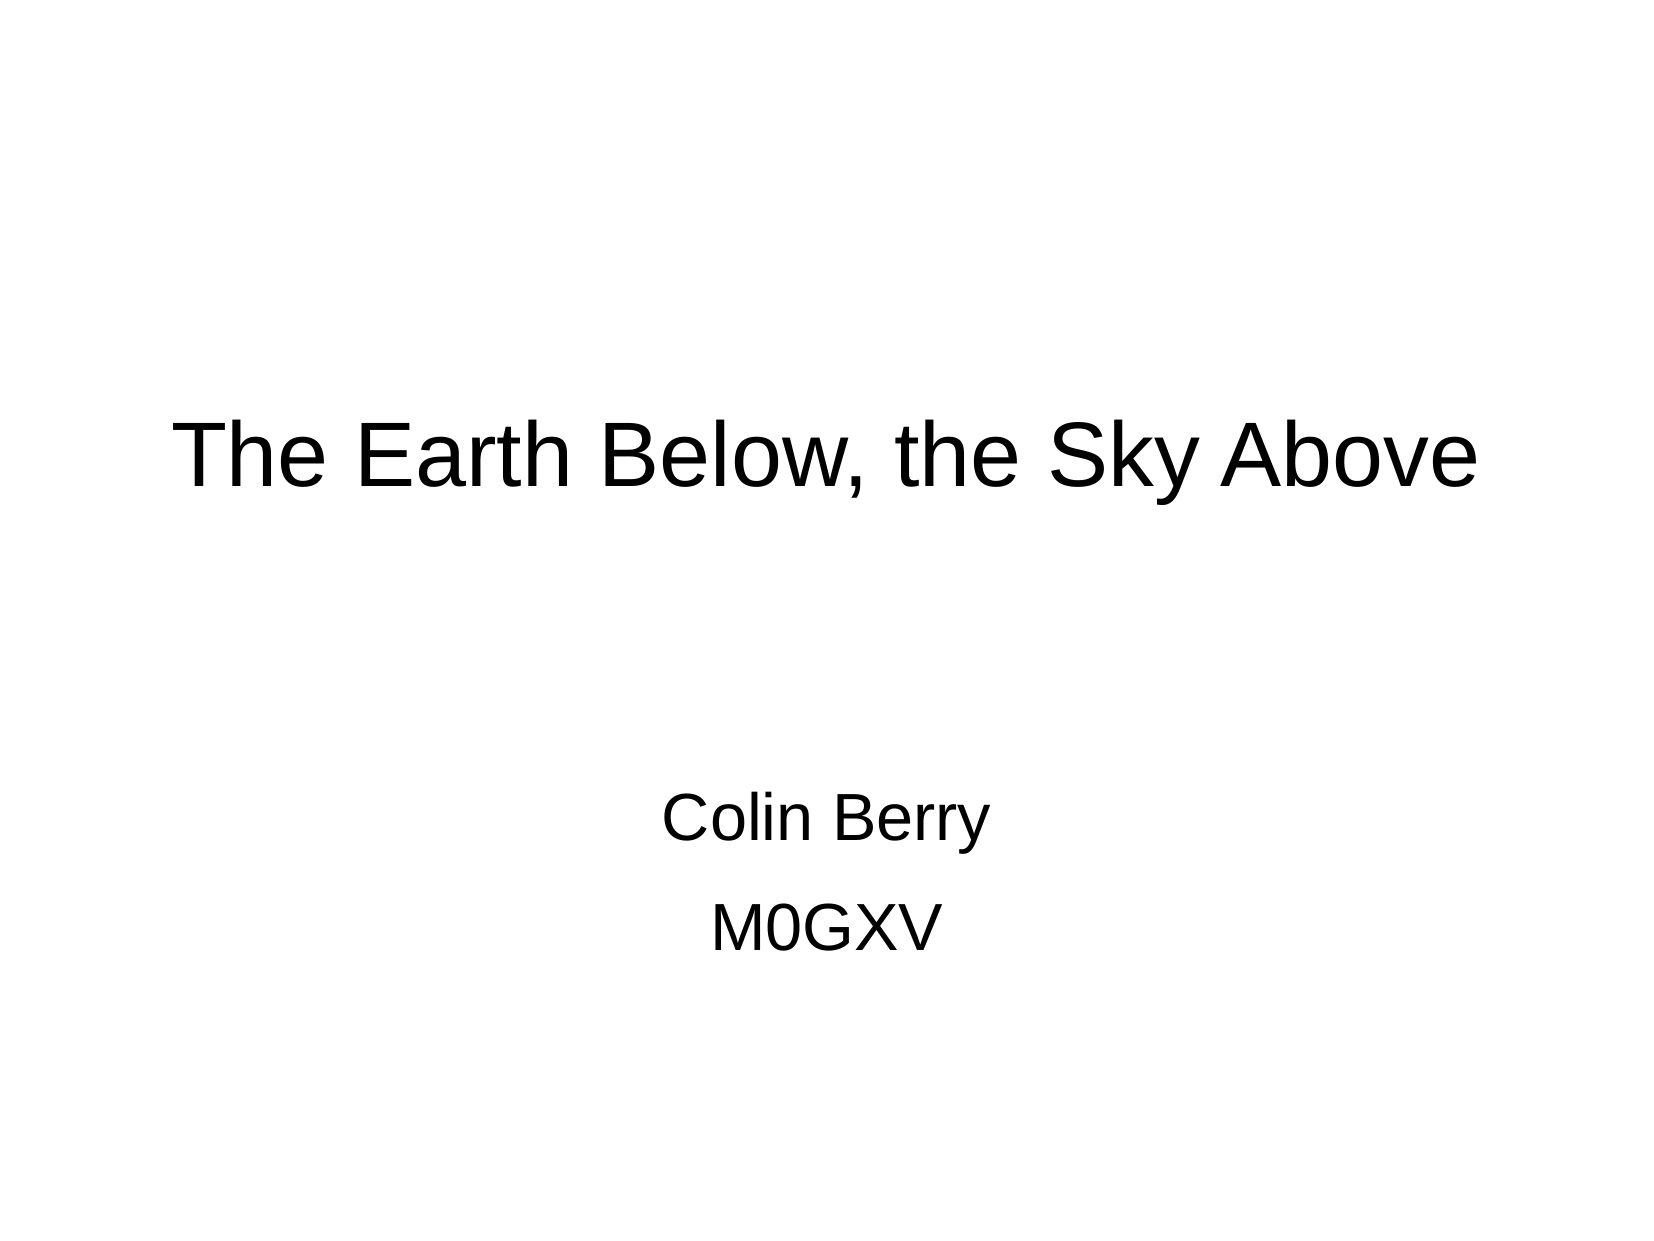

# The Earth Below, the Sky Above
Colin Berry
M0GXV